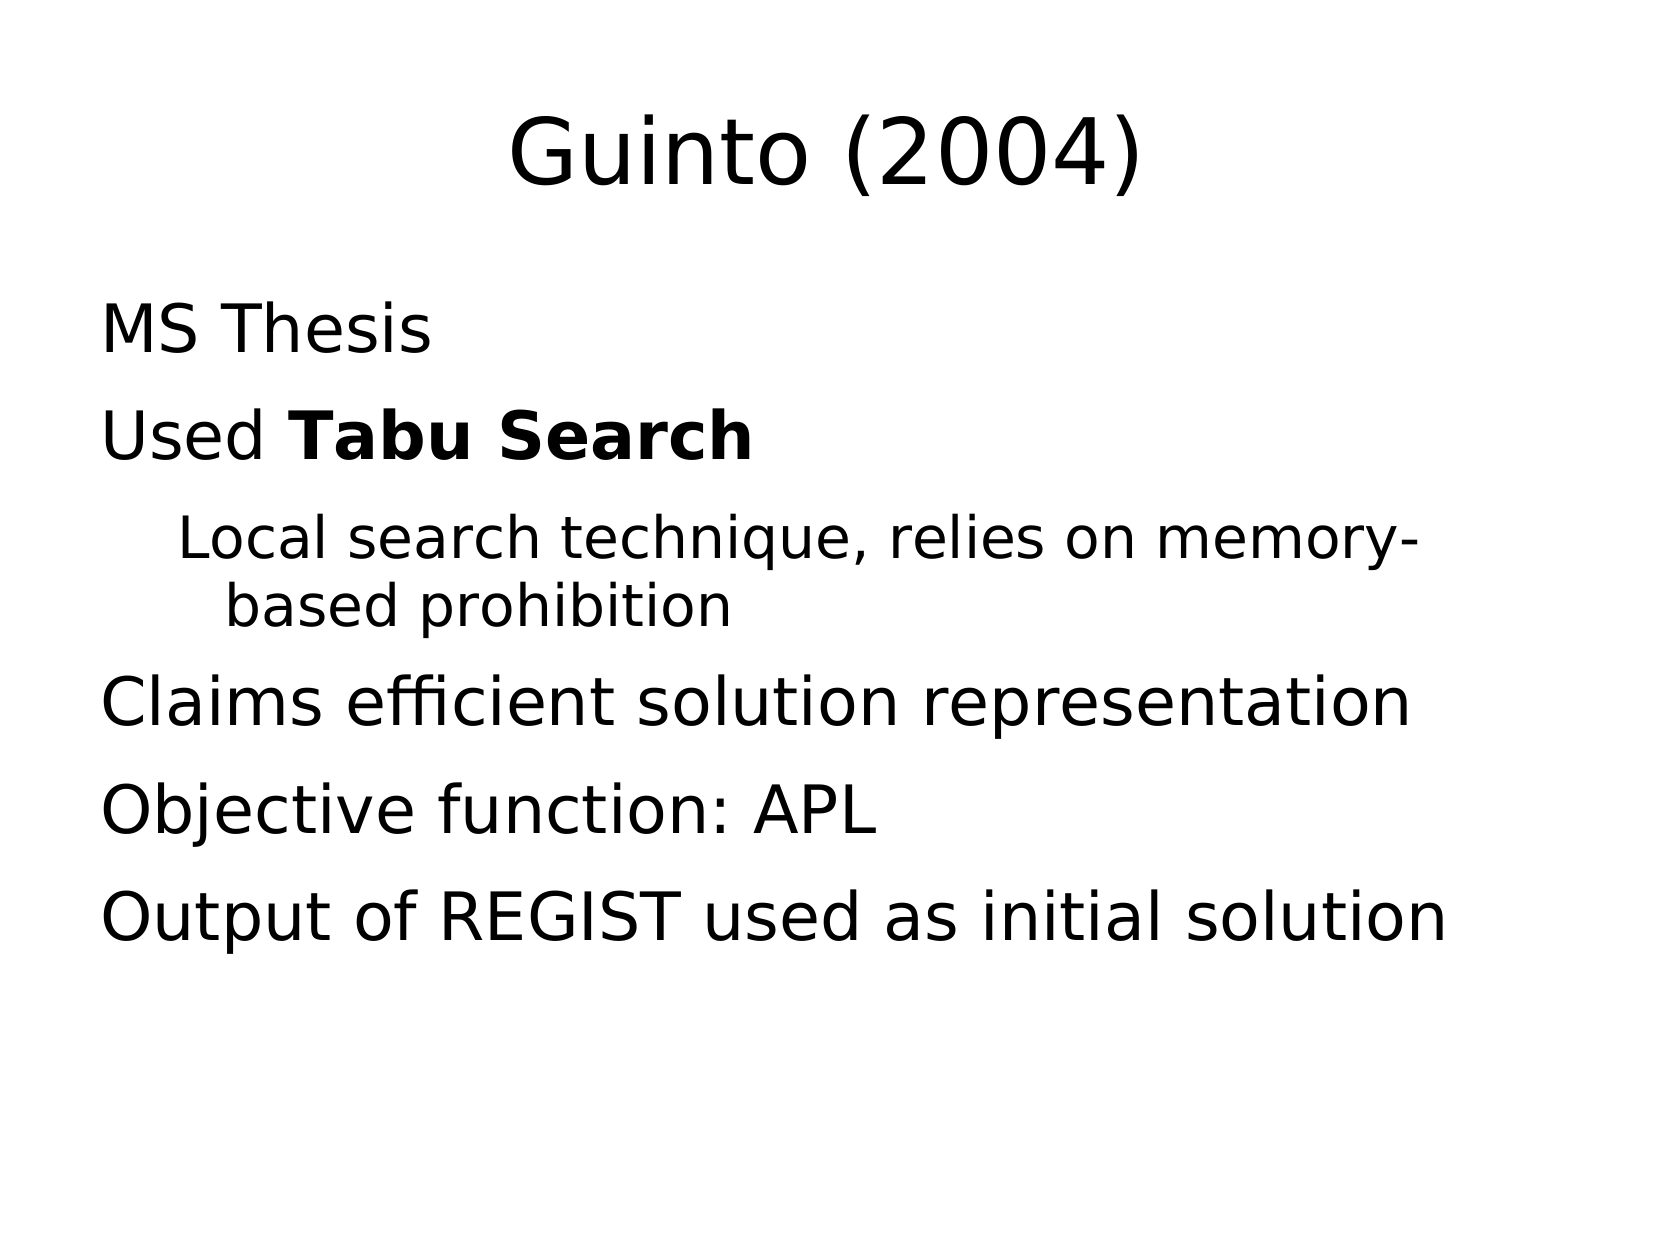

# Guinto (2004)
MS Thesis
Used Tabu Search
Local search technique, relies on memory-based prohibition
Claims efficient solution representation
Objective function: APL
Output of REGIST used as initial solution